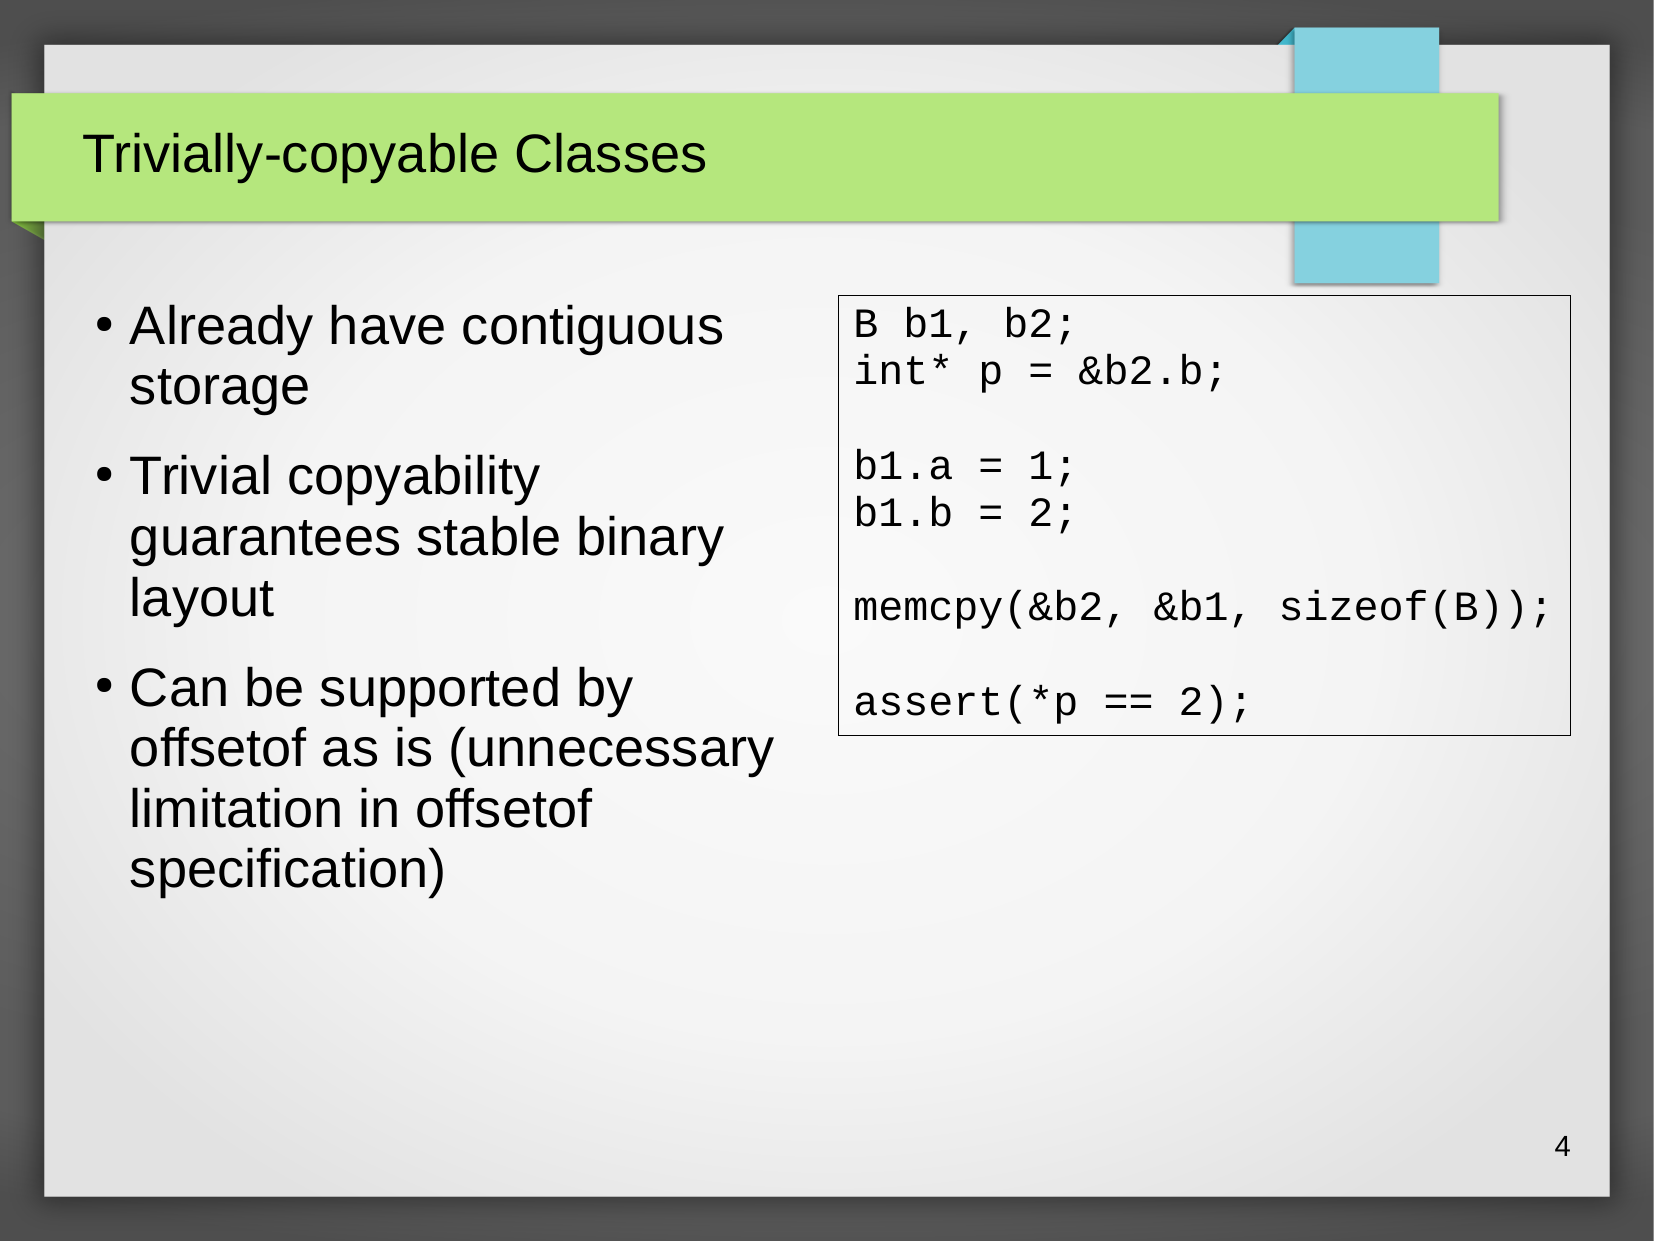

# Trivially-copyable Classes
Already have contiguous storage
Trivial copyability guarantees stable binary layout
Can be supported by offsetof as is (unnecessary limitation in offsetof specification)
B b1, b2;
int* p = &b2.b;
b1.a = 1;
b1.b = 2;
memcpy(&b2, &b1, sizeof(B));
assert(*p == 2);
4